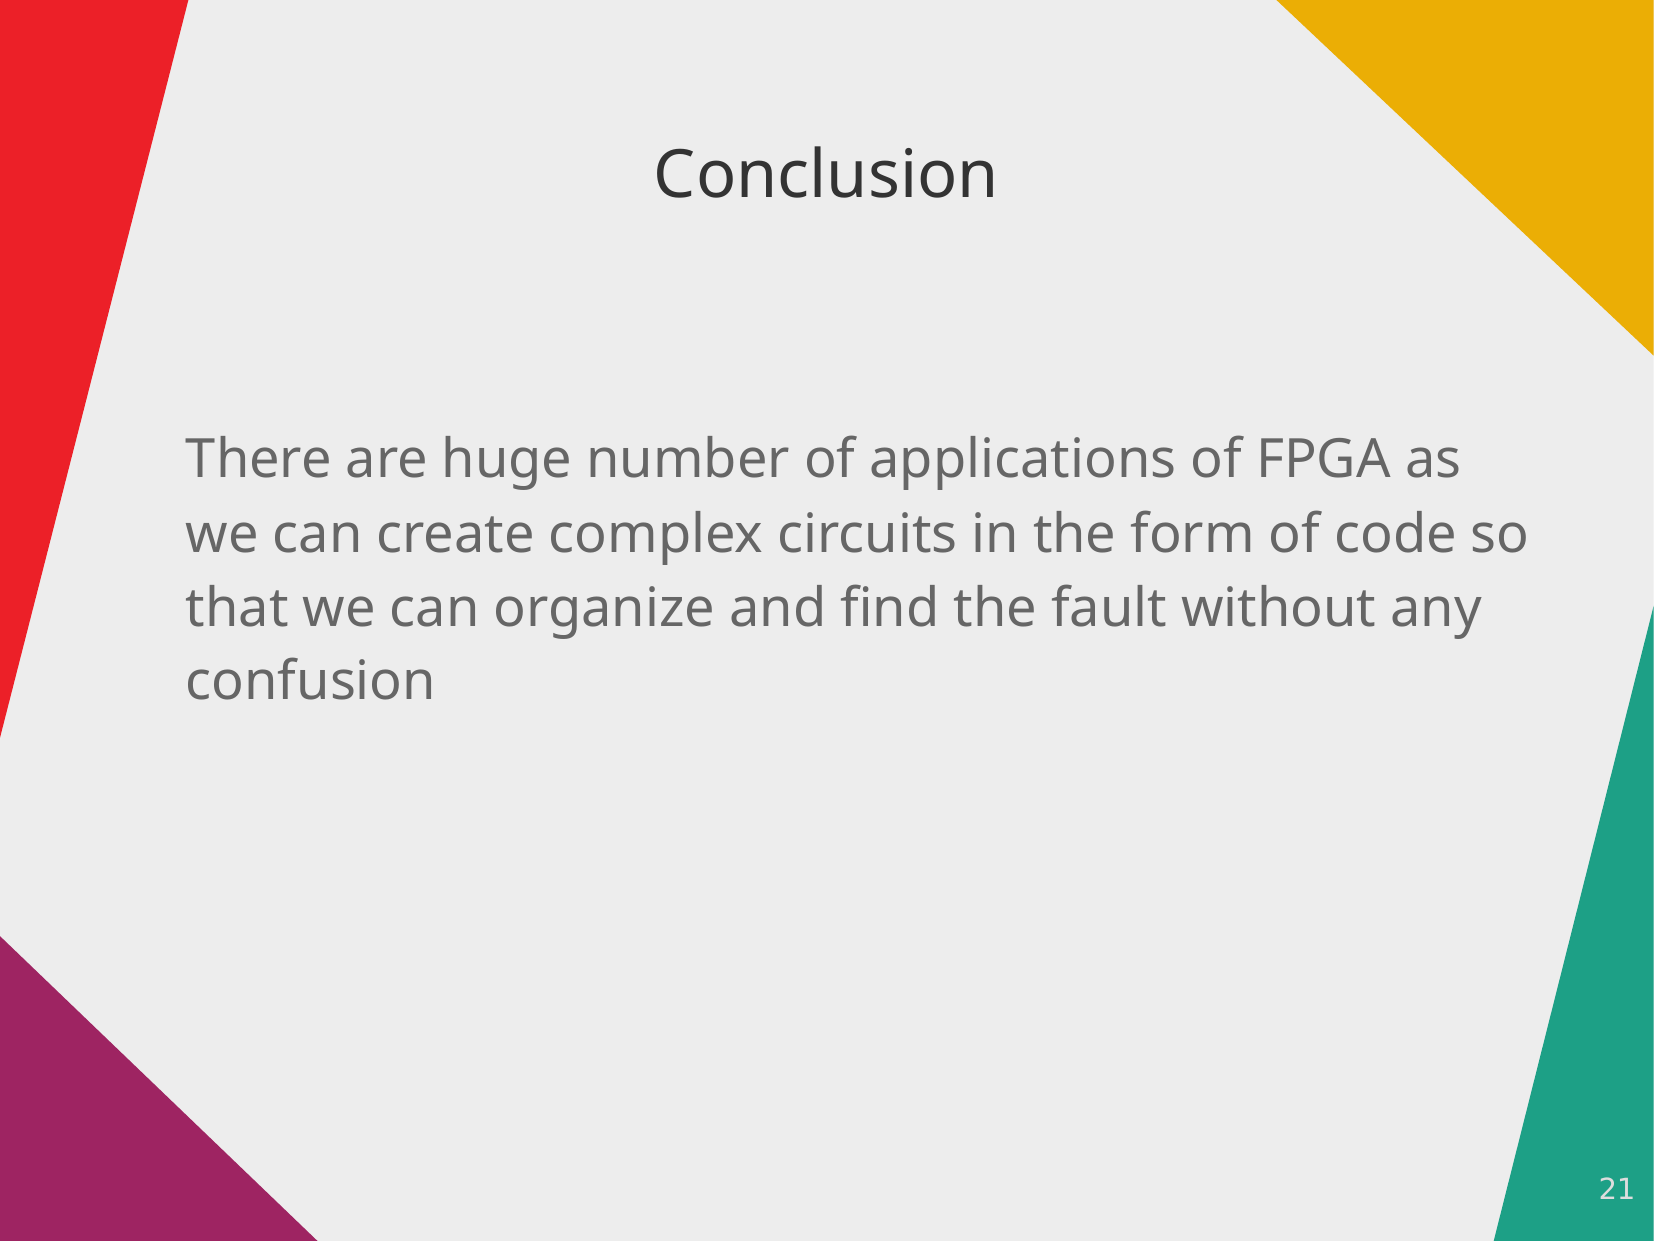

# Conclusion
There are huge number of applications of FPGA as we can create complex circuits in the form of code so that we can organize and find the fault without any confusion
21